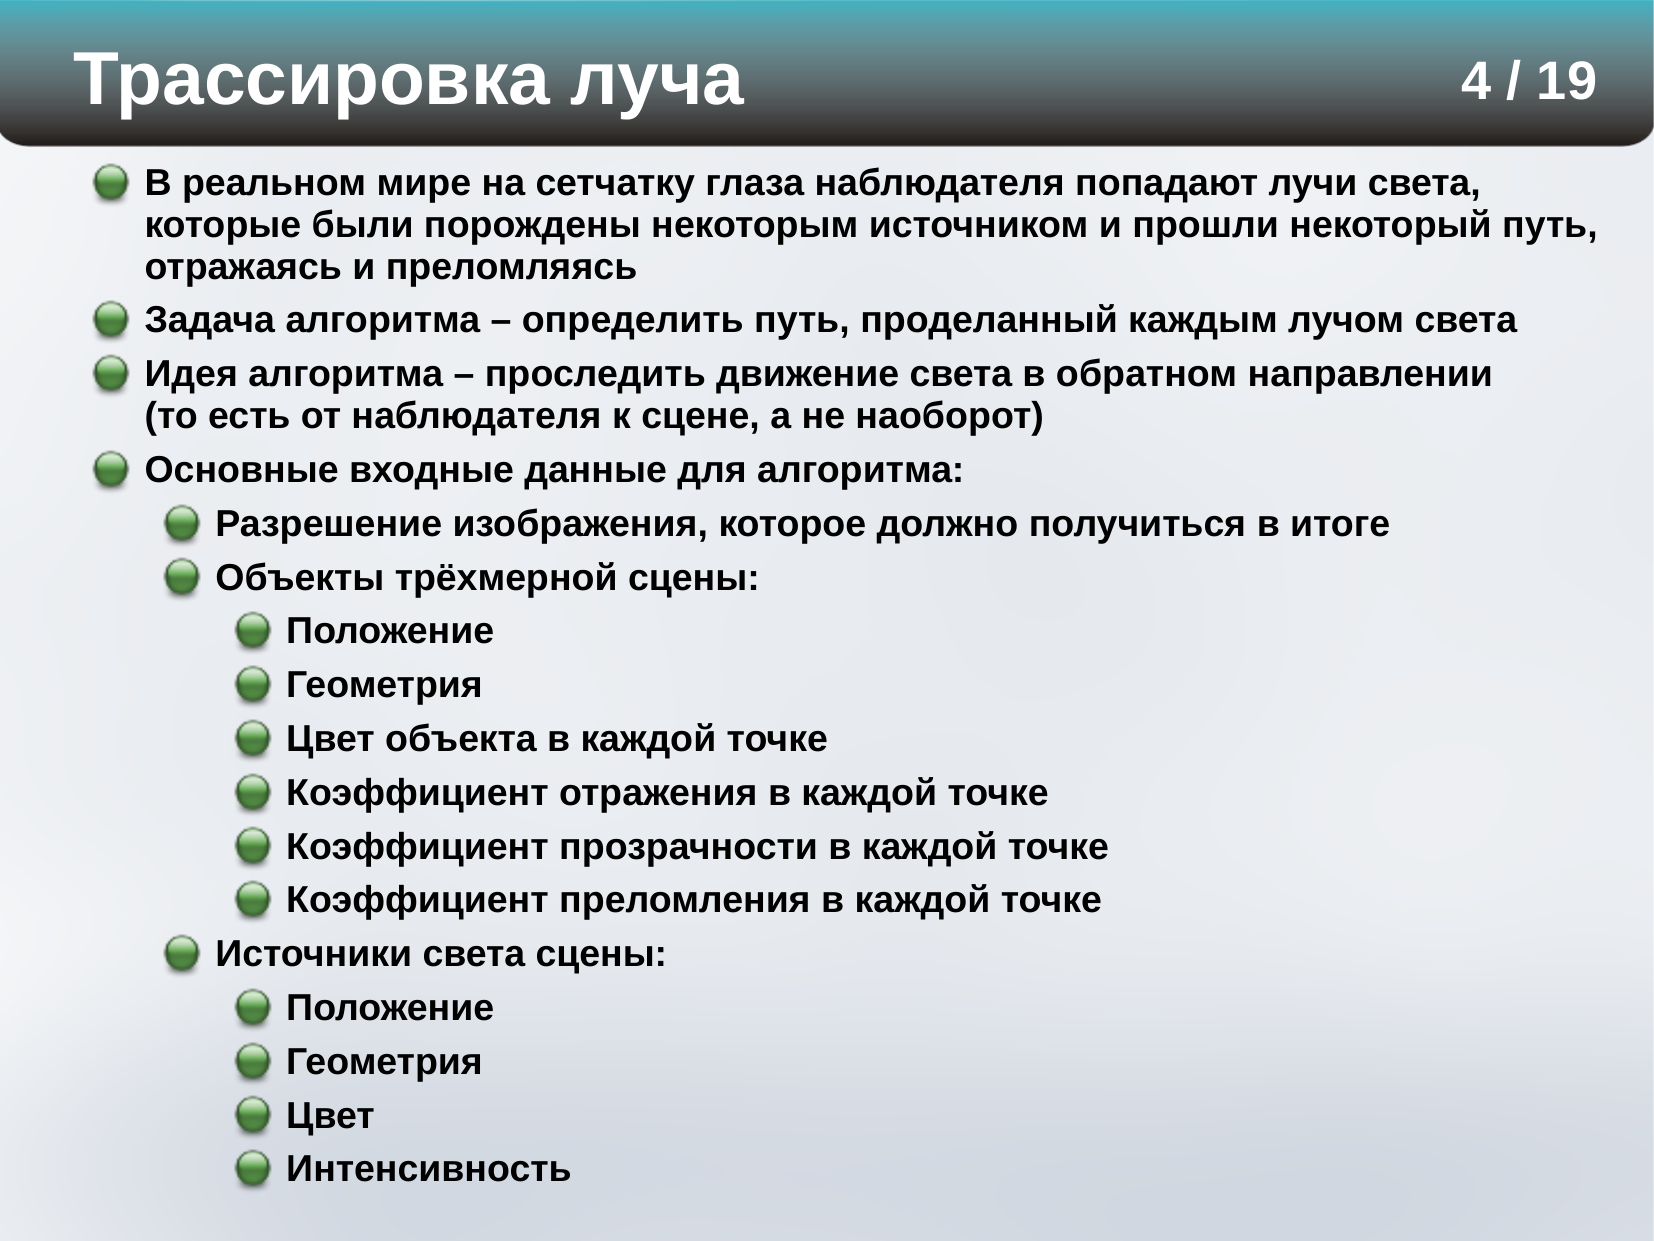

Трассировка луча
В реальном мире на сетчатку глаза наблюдателя попадают лучи света, которые были порождены некоторым источником и прошли некоторый путь, отражаясь и преломляясь
Задача алгоритма – определить путь, проделанный каждым лучом света
Идея алгоритма – проследить движение света в обратном направлении
(то есть от наблюдателя к сцене, а не наоборот)
Основные входные данные для алгоритма:
Разрешение изображения, которое должно получиться в итоге
Объекты трёхмерной сцены:
Положение
Геометрия
Цвет объекта в каждой точке
Коэффициент отражения в каждой точке
Коэффициент прозрачности в каждой точке
Коэффициент преломления в каждой точке
Источники света сцены:
Положение
Геометрия
Цвет
Интенсивность